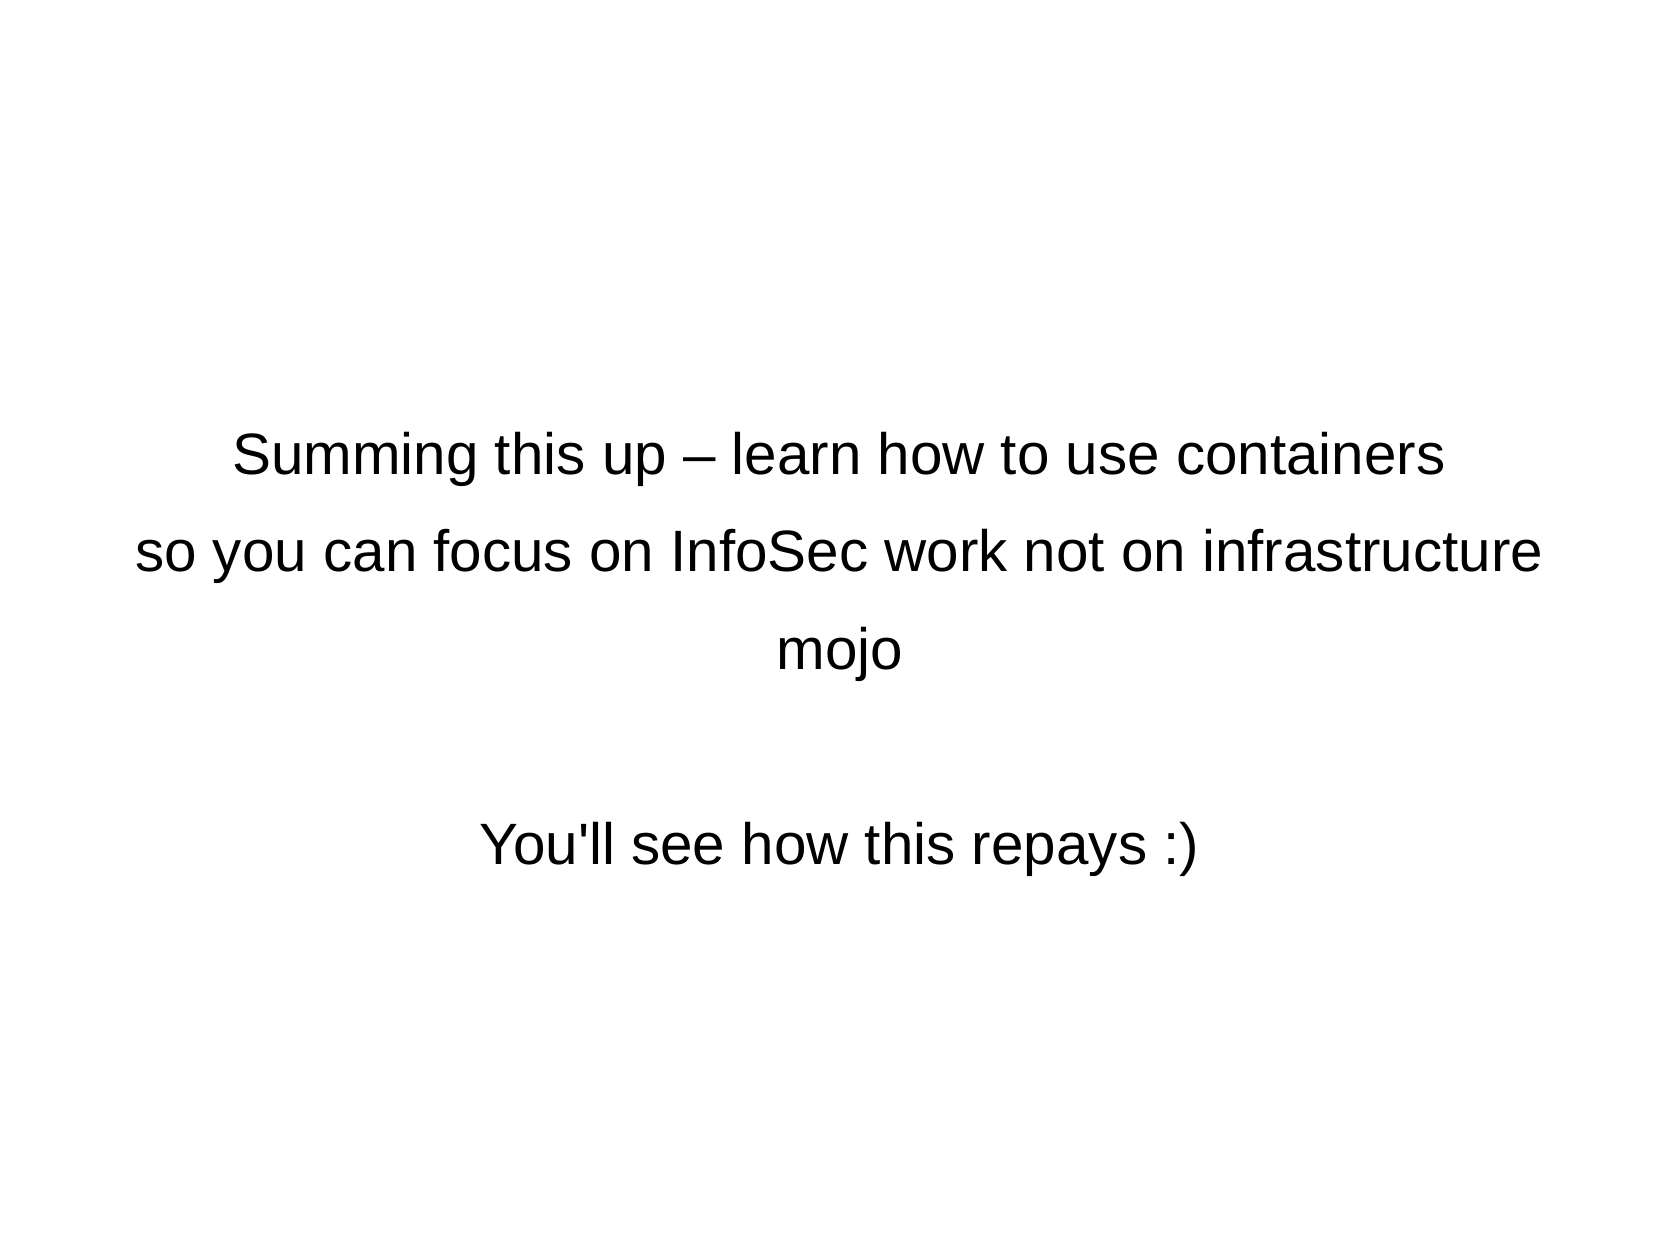

Summing this up – learn how to use containers
so you can focus on InfoSec work not on infrastructure
mojo
You'll see how this repays :)